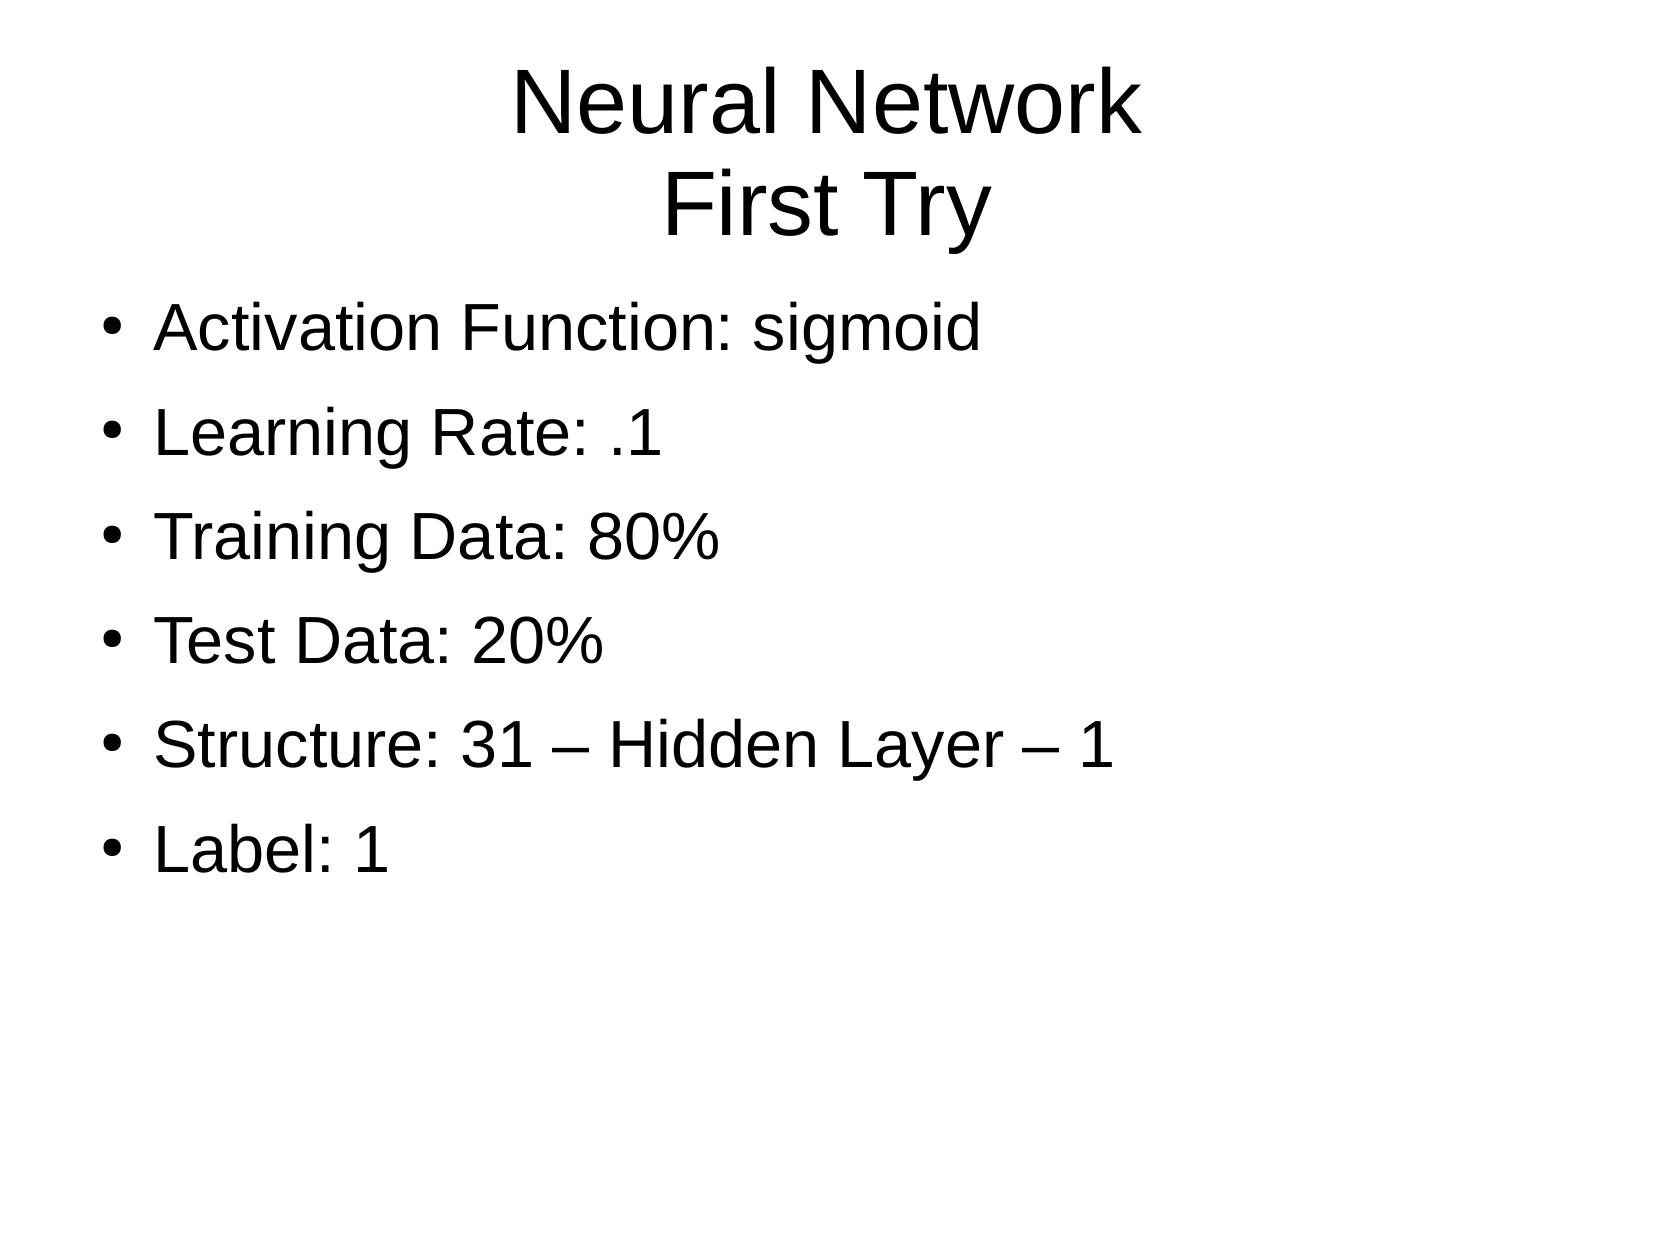

# Neural Network First Try
Activation Function: sigmoid
Learning Rate: .1
Training Data: 80%
Test Data: 20%
Structure: 31 – Hidden Layer – 1
Label: 1